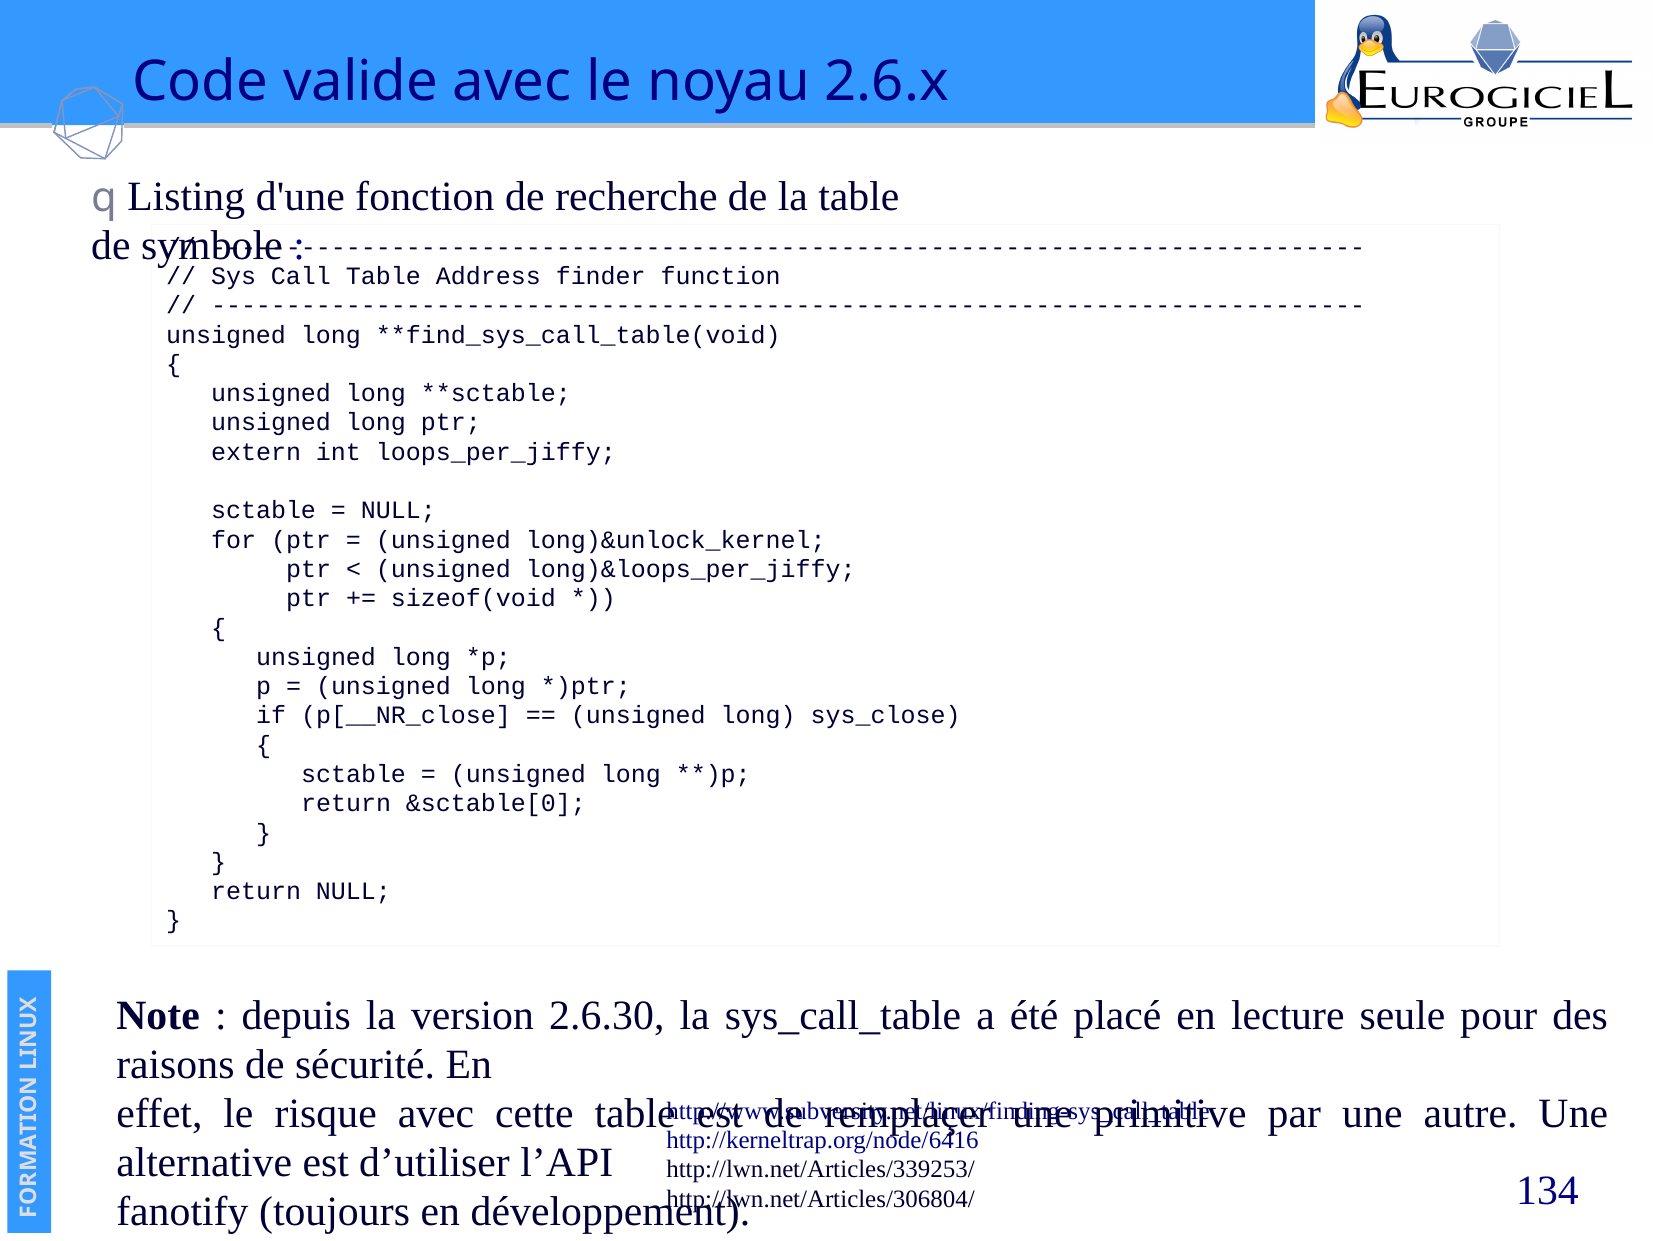

# Code valide avec le noyau 2.6.x
 Listing d'une fonction de recherche de la table de symbole :
// -----------------------------------------------------------------------------
// Sys Call Table Address finder function
// -----------------------------------------------------------------------------
unsigned long **find_sys_call_table(void)
{
 unsigned long **sctable;
 unsigned long ptr;
 extern int loops_per_jiffy;
 sctable = NULL;
 for (ptr = (unsigned long)&unlock_kernel;
 ptr < (unsigned long)&loops_per_jiffy;
 ptr += sizeof(void *))
 {
 unsigned long *p;
 p = (unsigned long *)ptr;
 if (p[__NR_close] == (unsigned long) sys_close)
 {
 sctable = (unsigned long **)p;
 return &sctable[0];
 }
 }
 return NULL;
}
Note : depuis la version 2.6.30, la sys_call_table a été placé en lecture seule pour des raisons de sécurité. En
effet, le risque avec cette table est de remplaçer une primitive par une autre. Une alternative est d’utiliser l’API
fanotify (toujours en développement).
http://www.subversity.net/linux/finding-sys_call_table
http://kerneltrap.org/node/6416
http://lwn.net/Articles/339253/
http://lwn.net/Articles/306804/